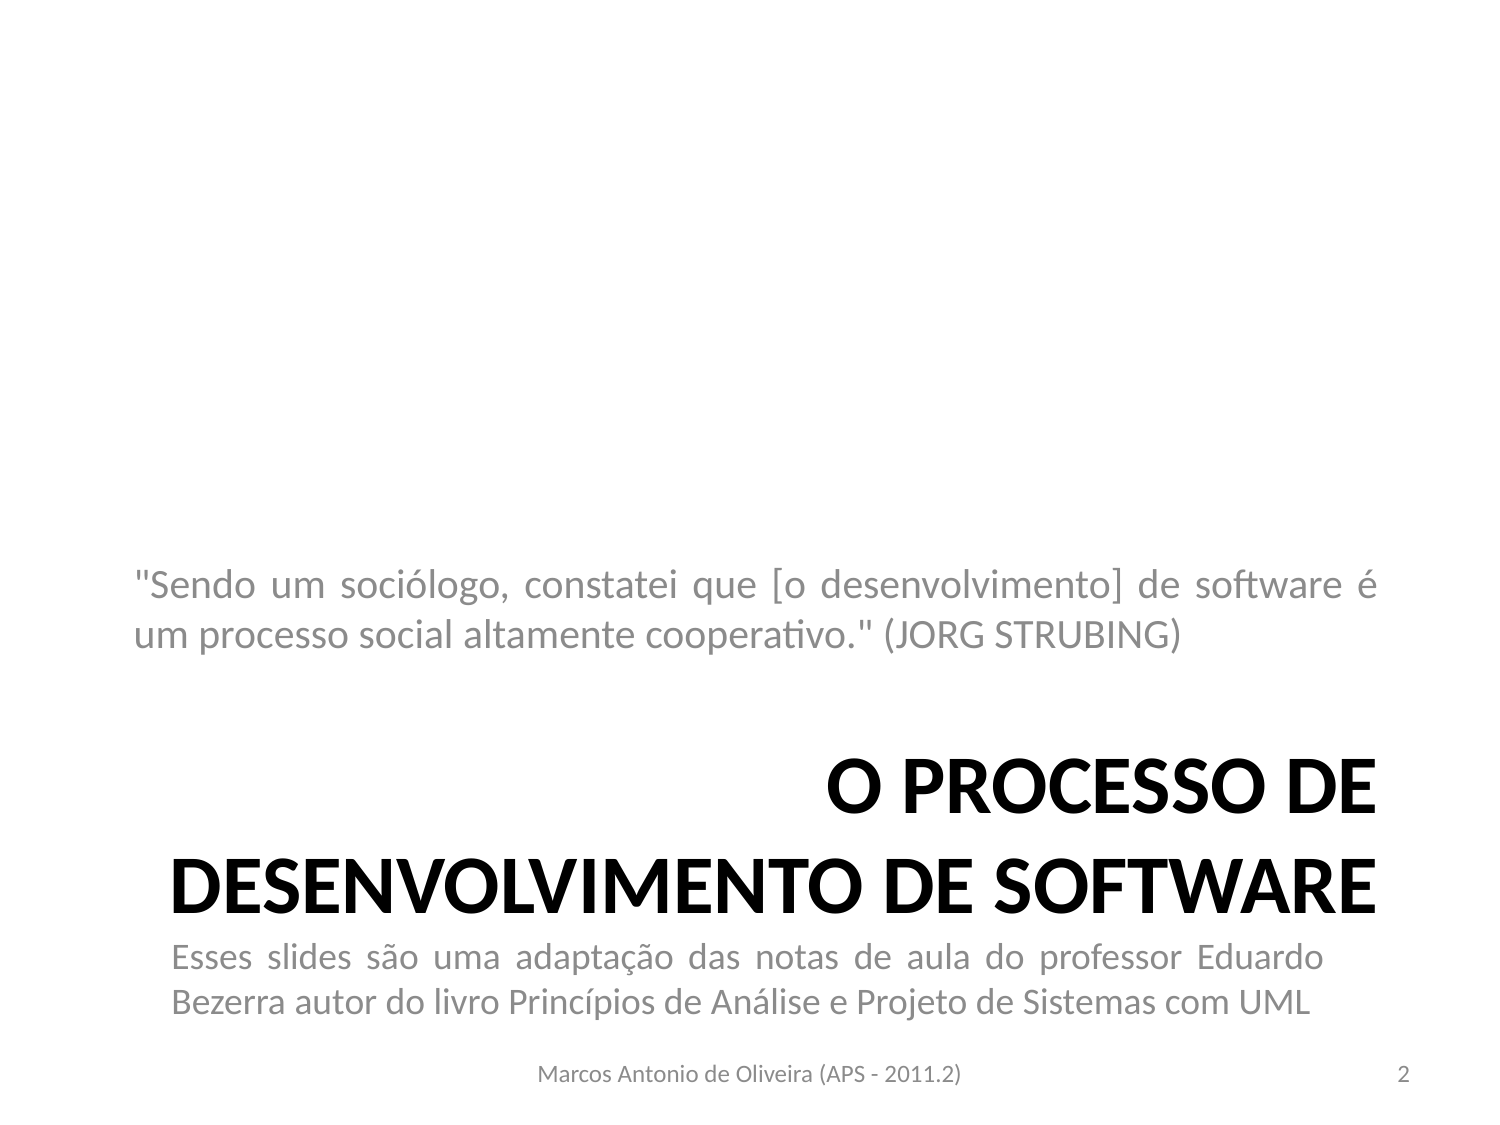

"Sendo um sociólogo, constatei que [o desenvolvimento] de software é um processo social altamente cooperativo." (JORG STRUBING)
# O Processo de Desenvolvimento de Software
Esses slides são uma adaptação das notas de aula do professor Eduardo Bezerra autor do livro Princípios de Análise e Projeto de Sistemas com UML
Marcos Antonio de Oliveira (APS - 2011.2)
2